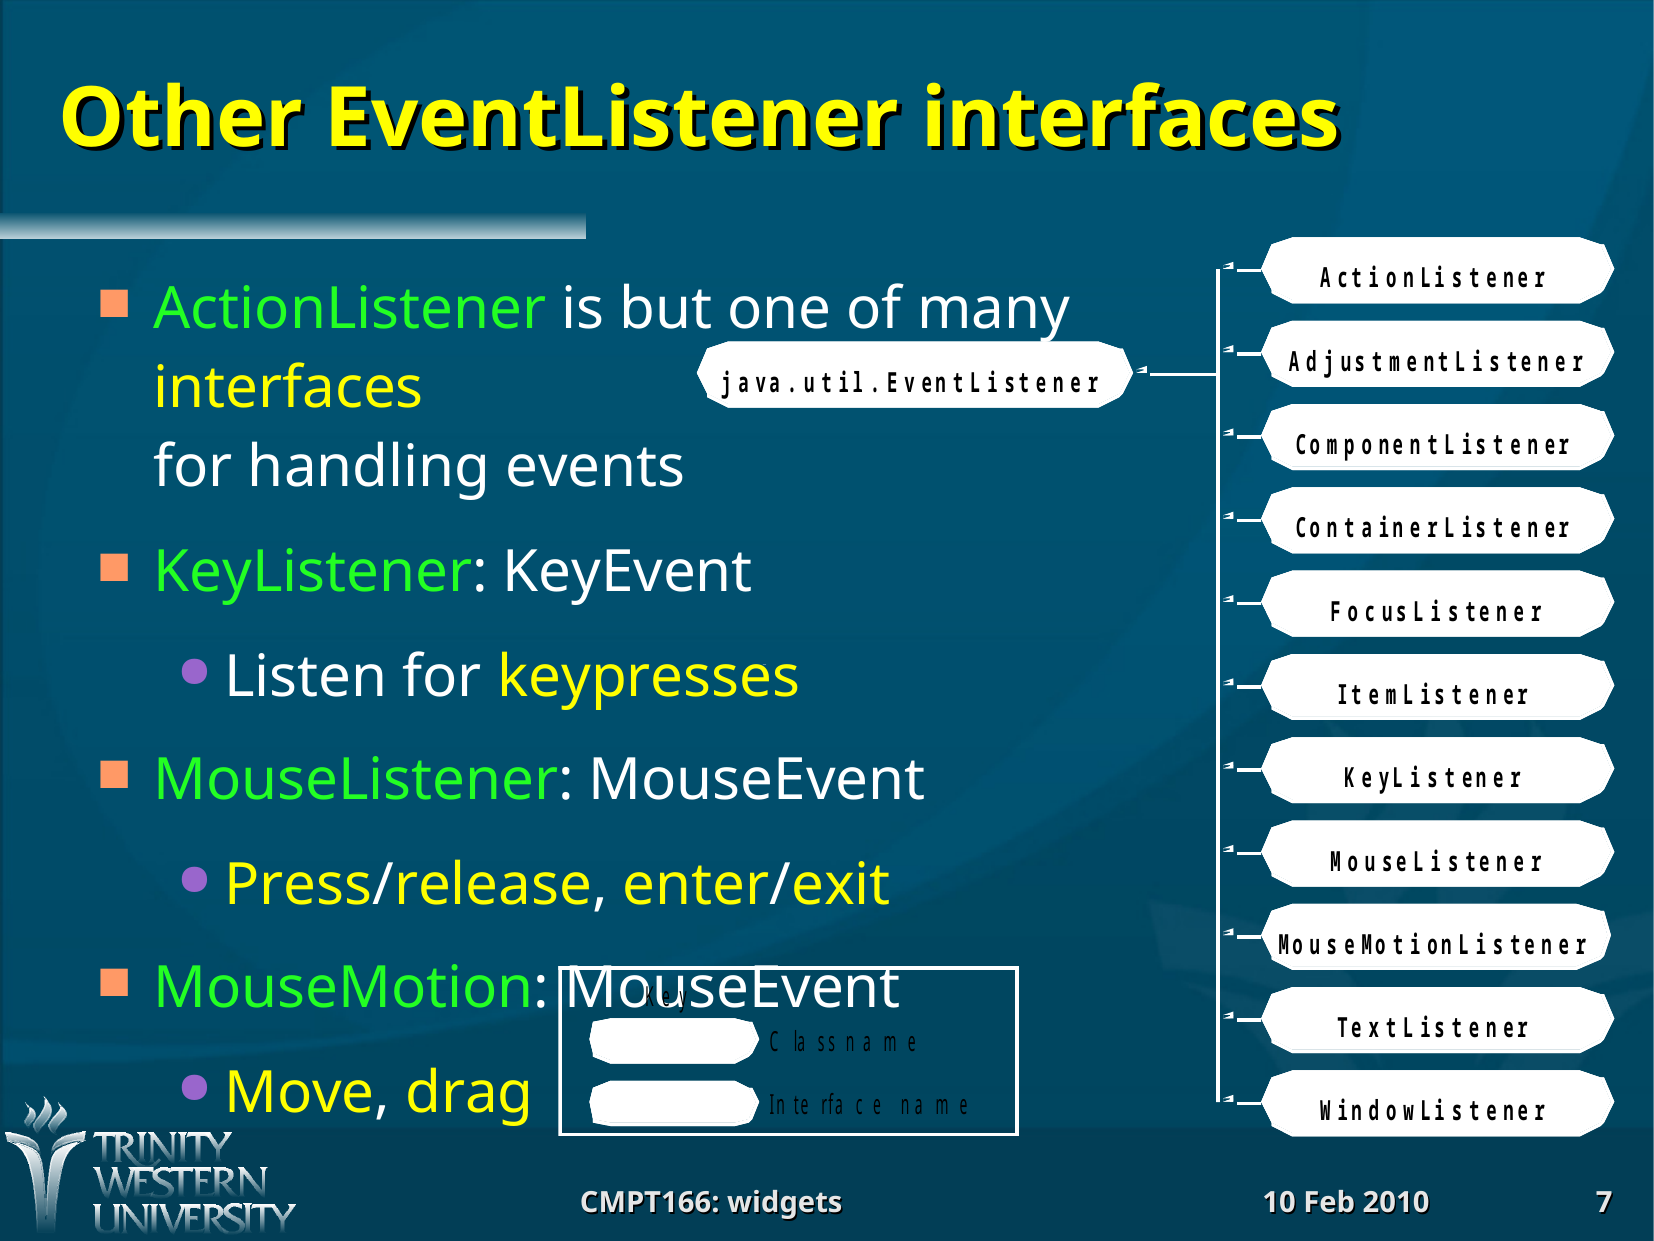

# Other EventListener interfaces
ActionListener is but one of many interfaces
for handling events
KeyListener: KeyEvent
Listen for keypresses
MouseListener: MouseEvent
Press/release, enter/exit
MouseMotion: MouseEvent
Move, drag
CMPT166: widgets
10 Feb 2010
7